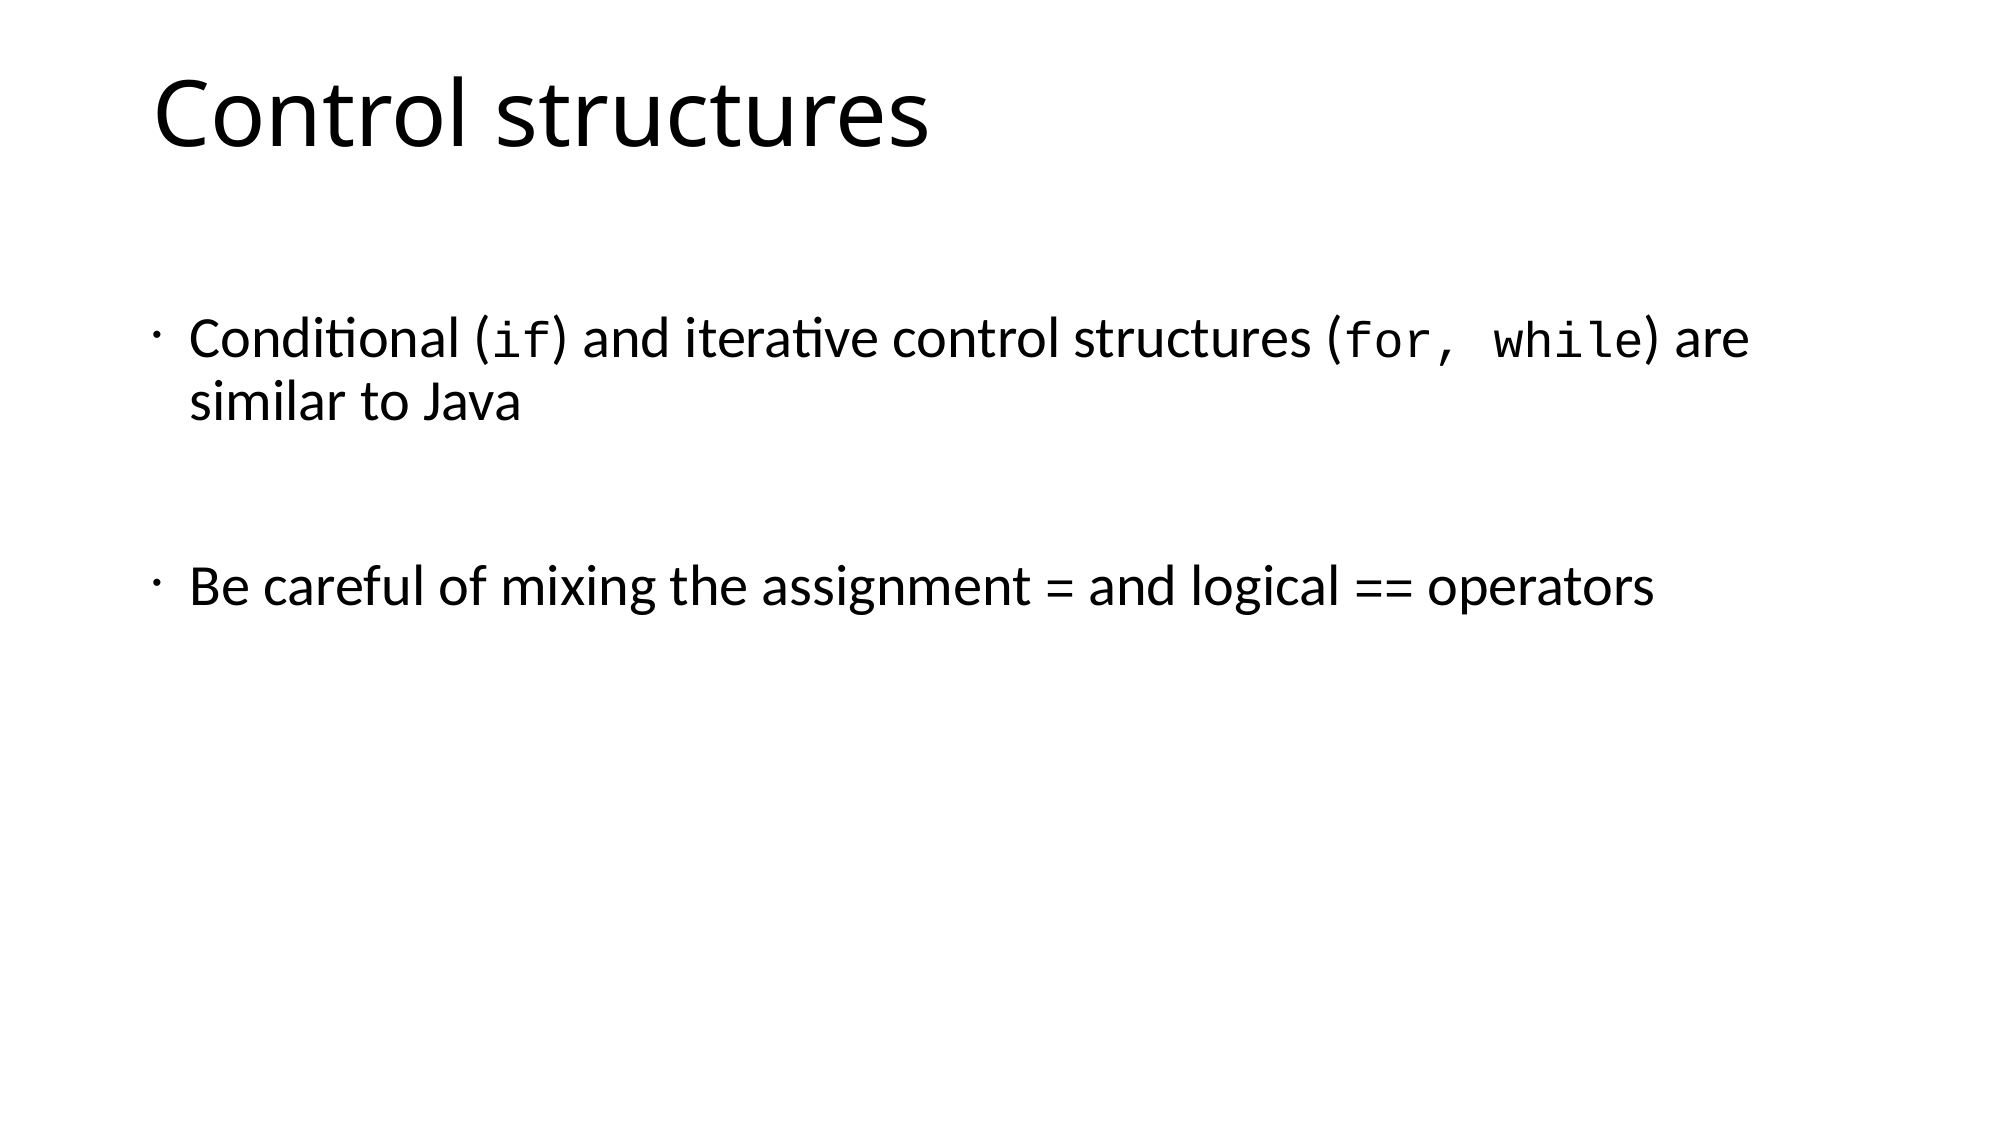

# Control structures
Conditional (if) and iterative control structures (for, while) are similar to Java
Be careful of mixing the assignment = and logical == operators